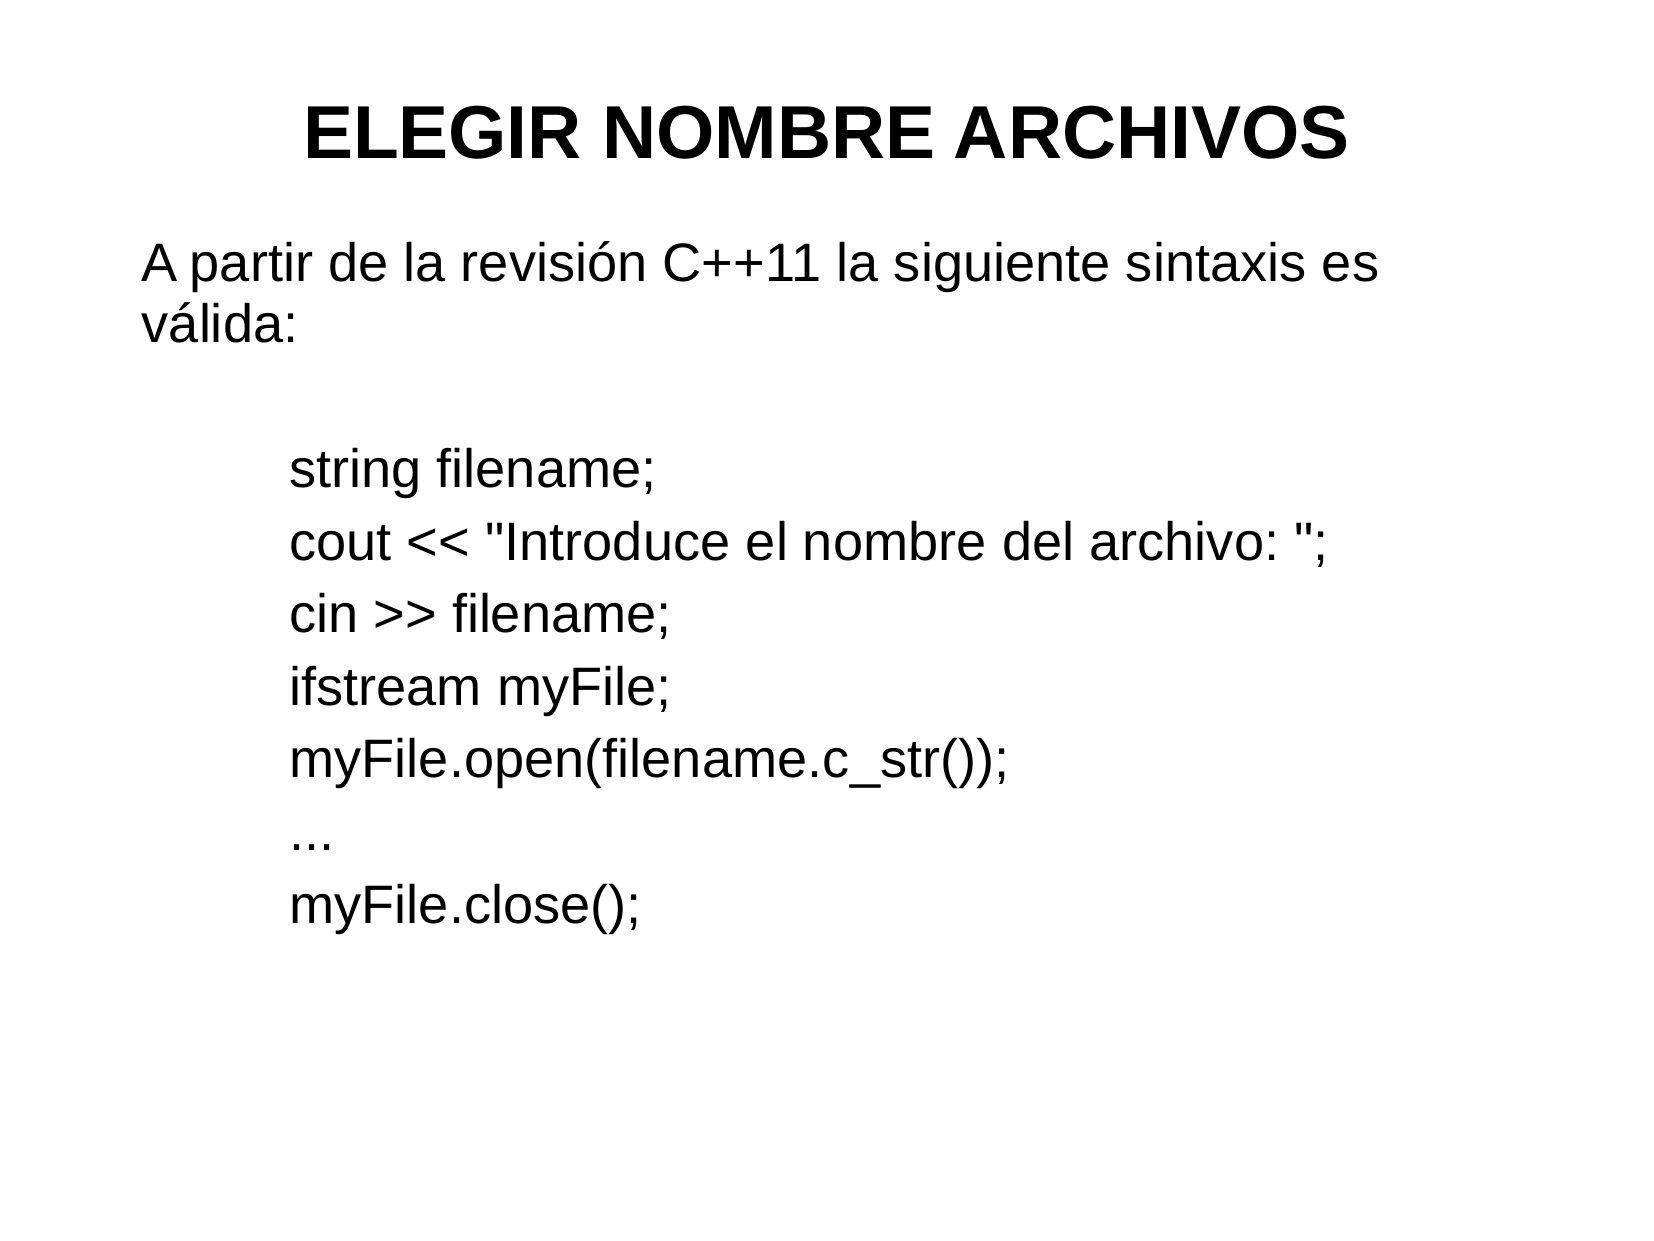

# ELEGIR NOMBRE ARCHIVOS
A partir de la revisión C++11 la siguiente sintaxis es válida:
		string filename;
		cout << "Introduce el nombre del archivo: ";
		cin >> filename;
		ifstream myFile;
		myFile.open(filename.c_str());
		...
		myFile.close();